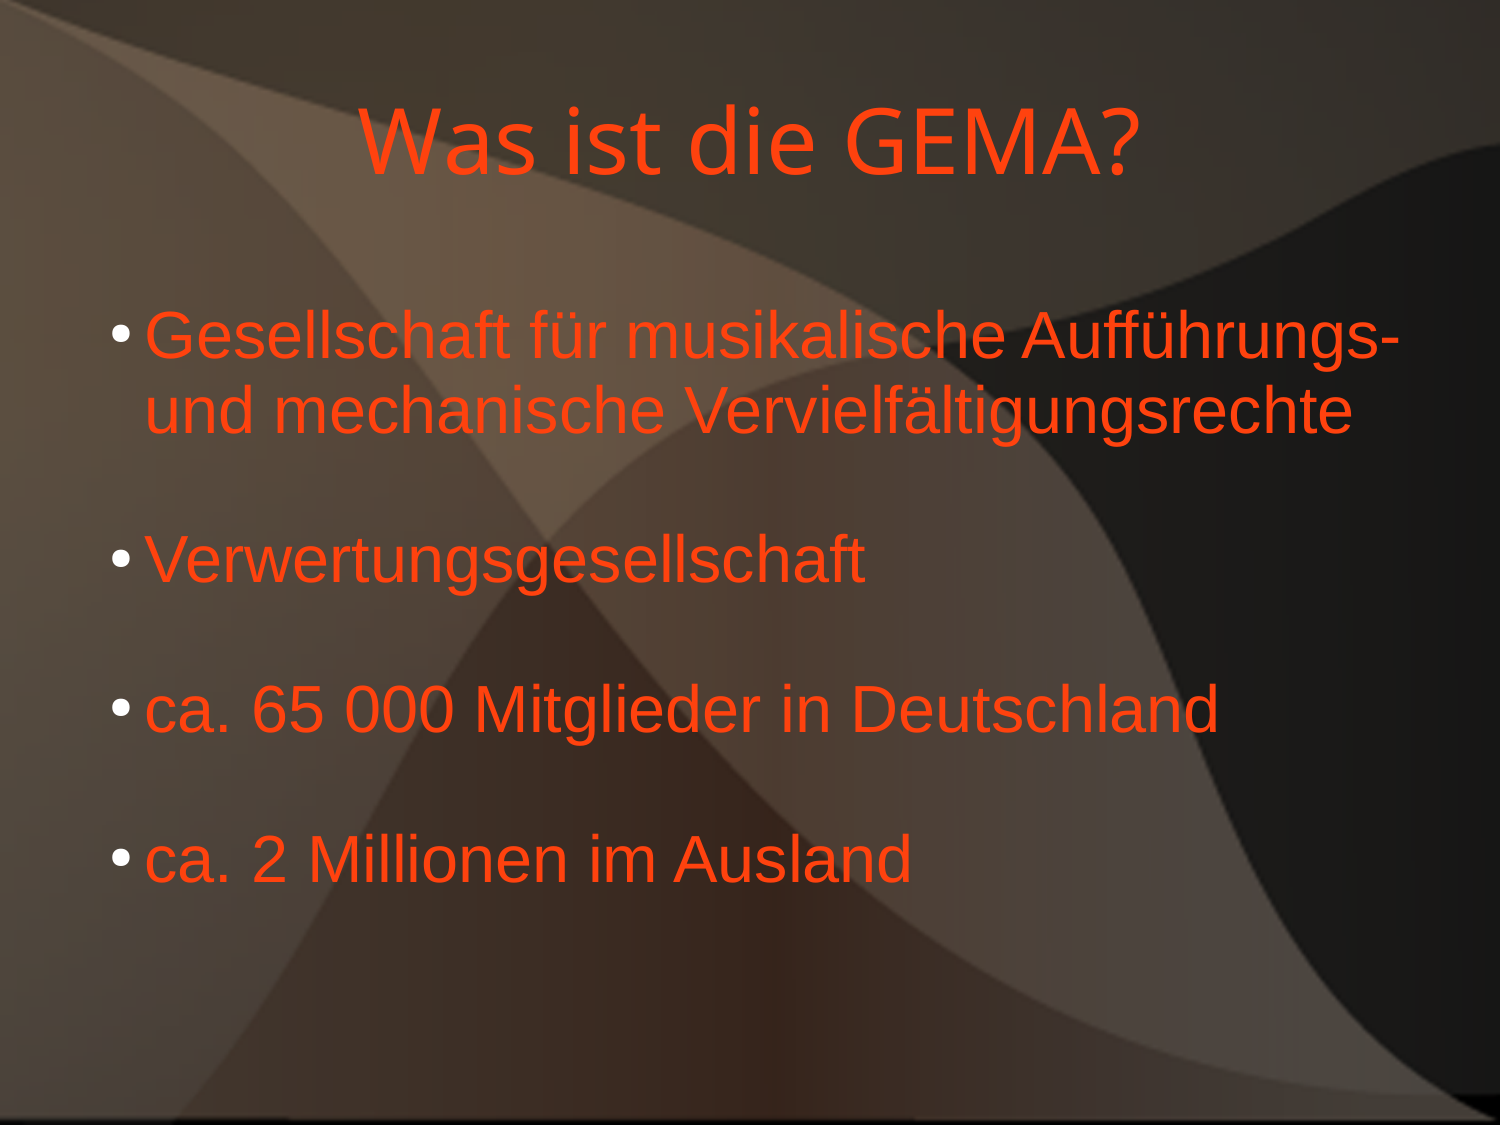

# Was ist die GEMA?
Gesellschaft für musikalische Aufführungs- und mechanische Vervielfältigungsrechte
Verwertungsgesellschaft
ca. 65 000 Mitglieder in Deutschland
ca. 2 Millionen im Ausland